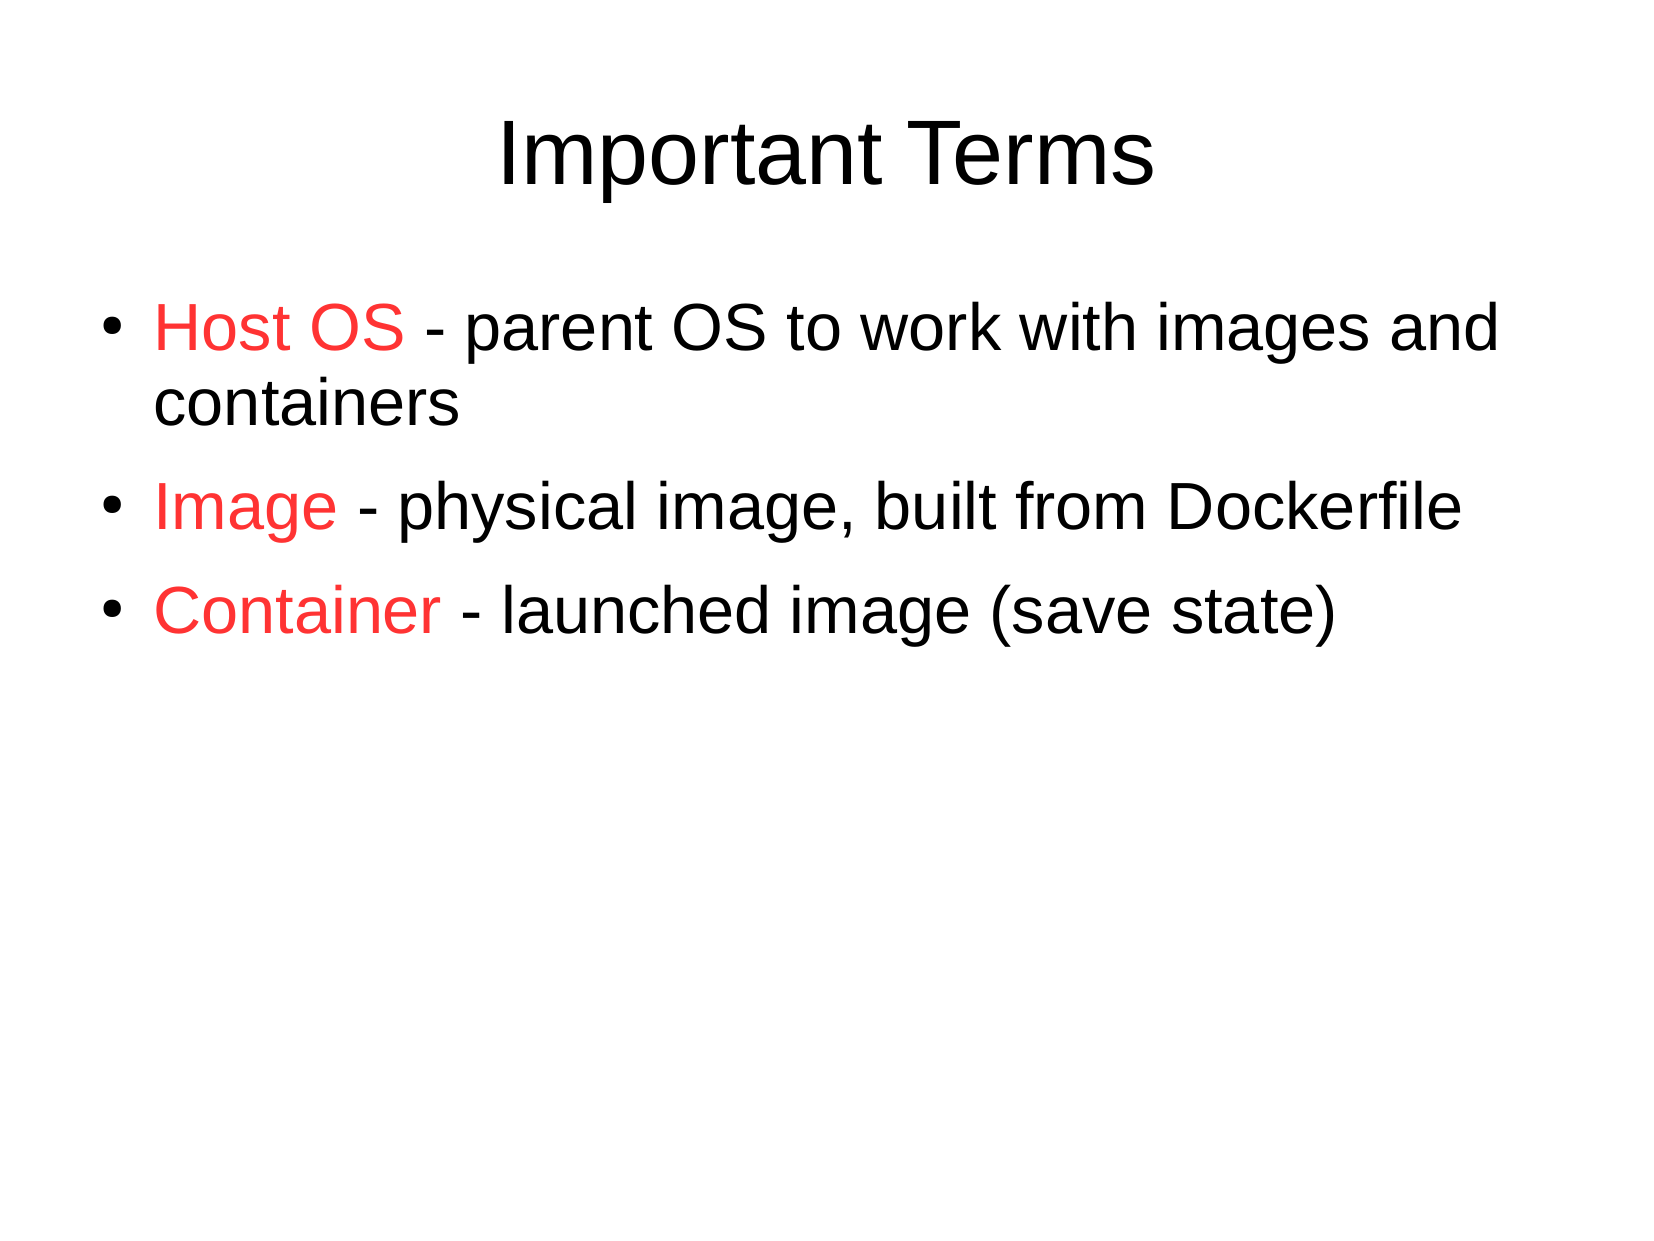

# Important Terms
Host OS - parent OS to work with images and containers
Image - physical image, built from Dockerfile
Container - launched image (save state)